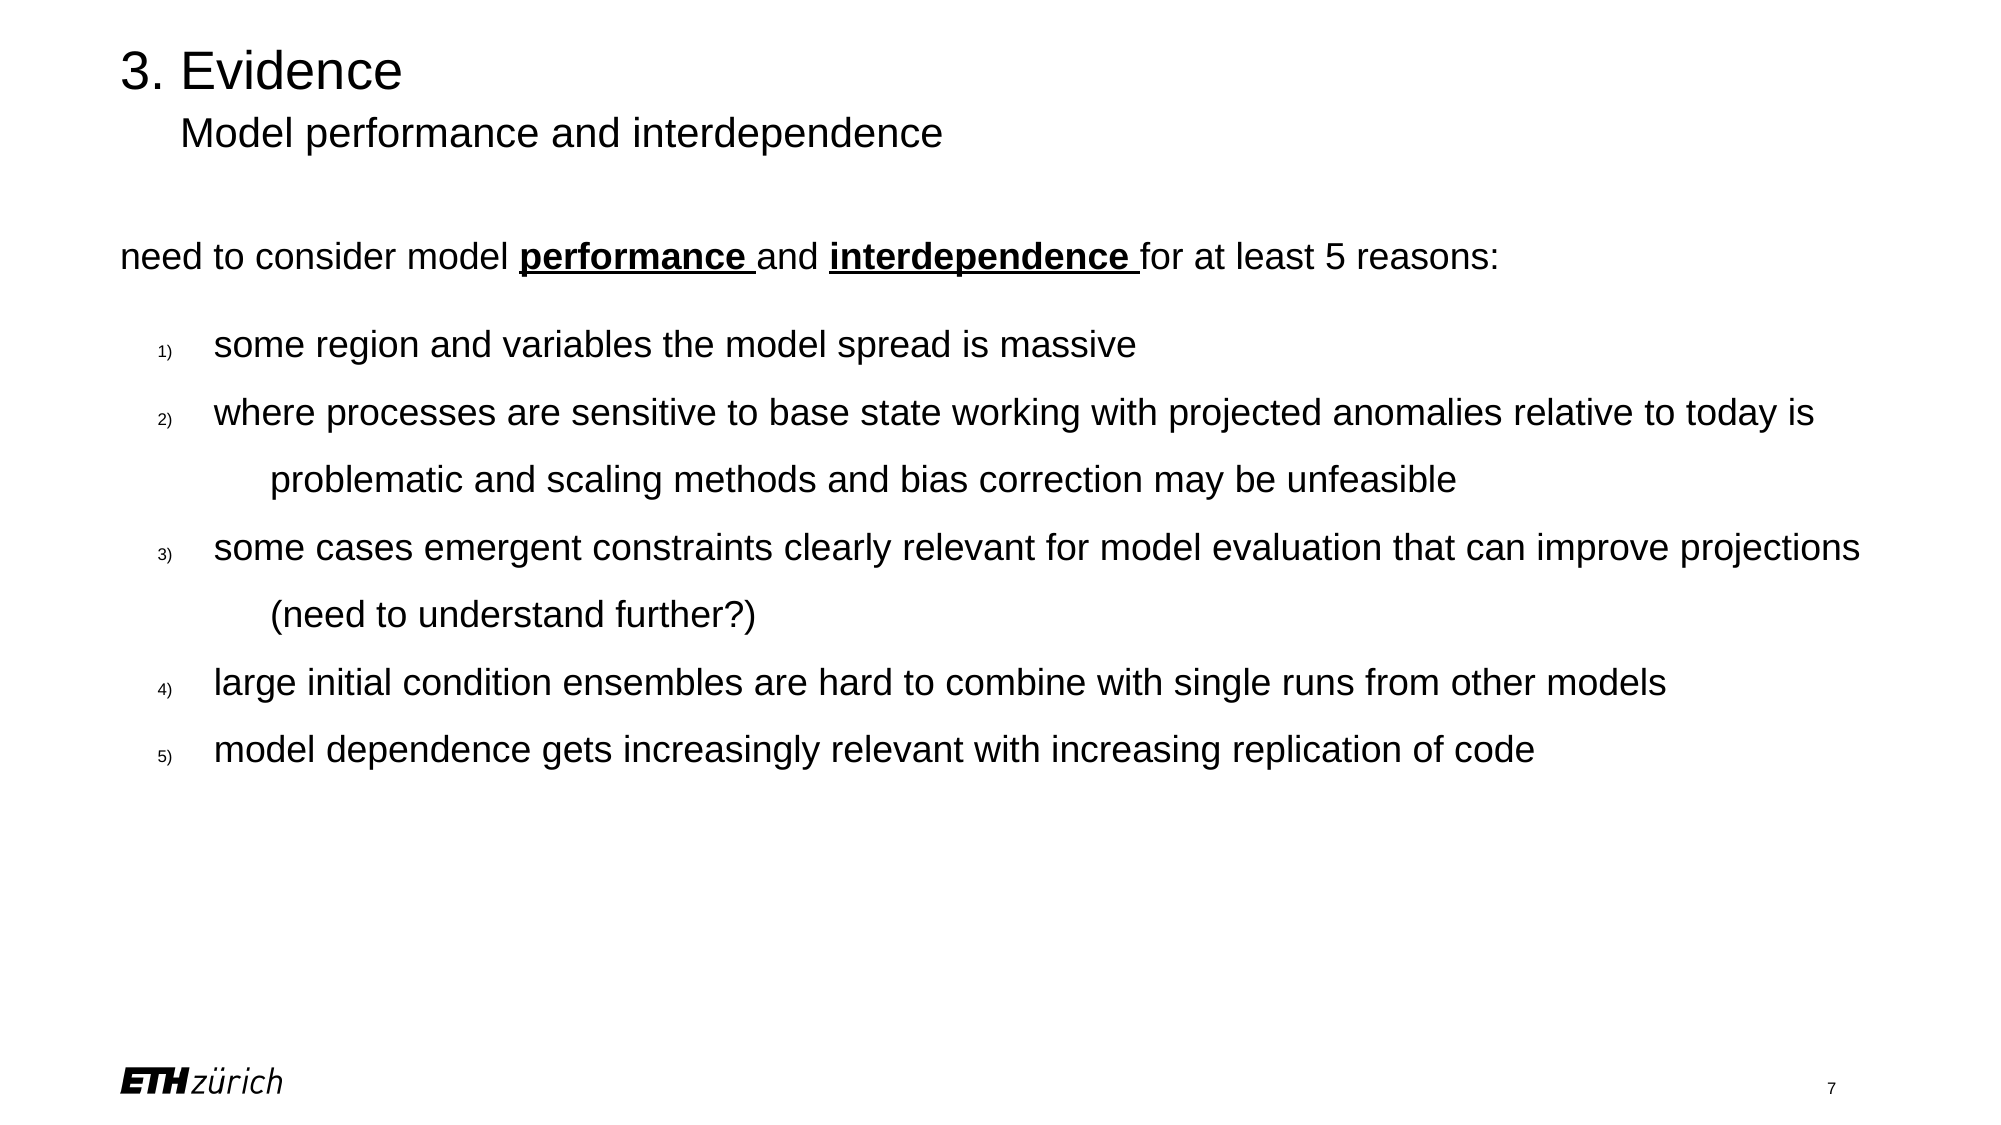

3. Evidence
 Model performance and interdependence
# need to consider model performance and interdependence for at least 5 reasons:
some region and variables the model spread is massive
where processes are sensitive to base state working with projected anomalies relative to today is problematic and scaling methods and bias correction may be unfeasible
some cases emergent constraints clearly relevant for model evaluation that can improve projections (need to understand further?)
large initial condition ensembles are hard to combine with single runs from other models
model dependence gets increasingly relevant with increasing replication of code
7